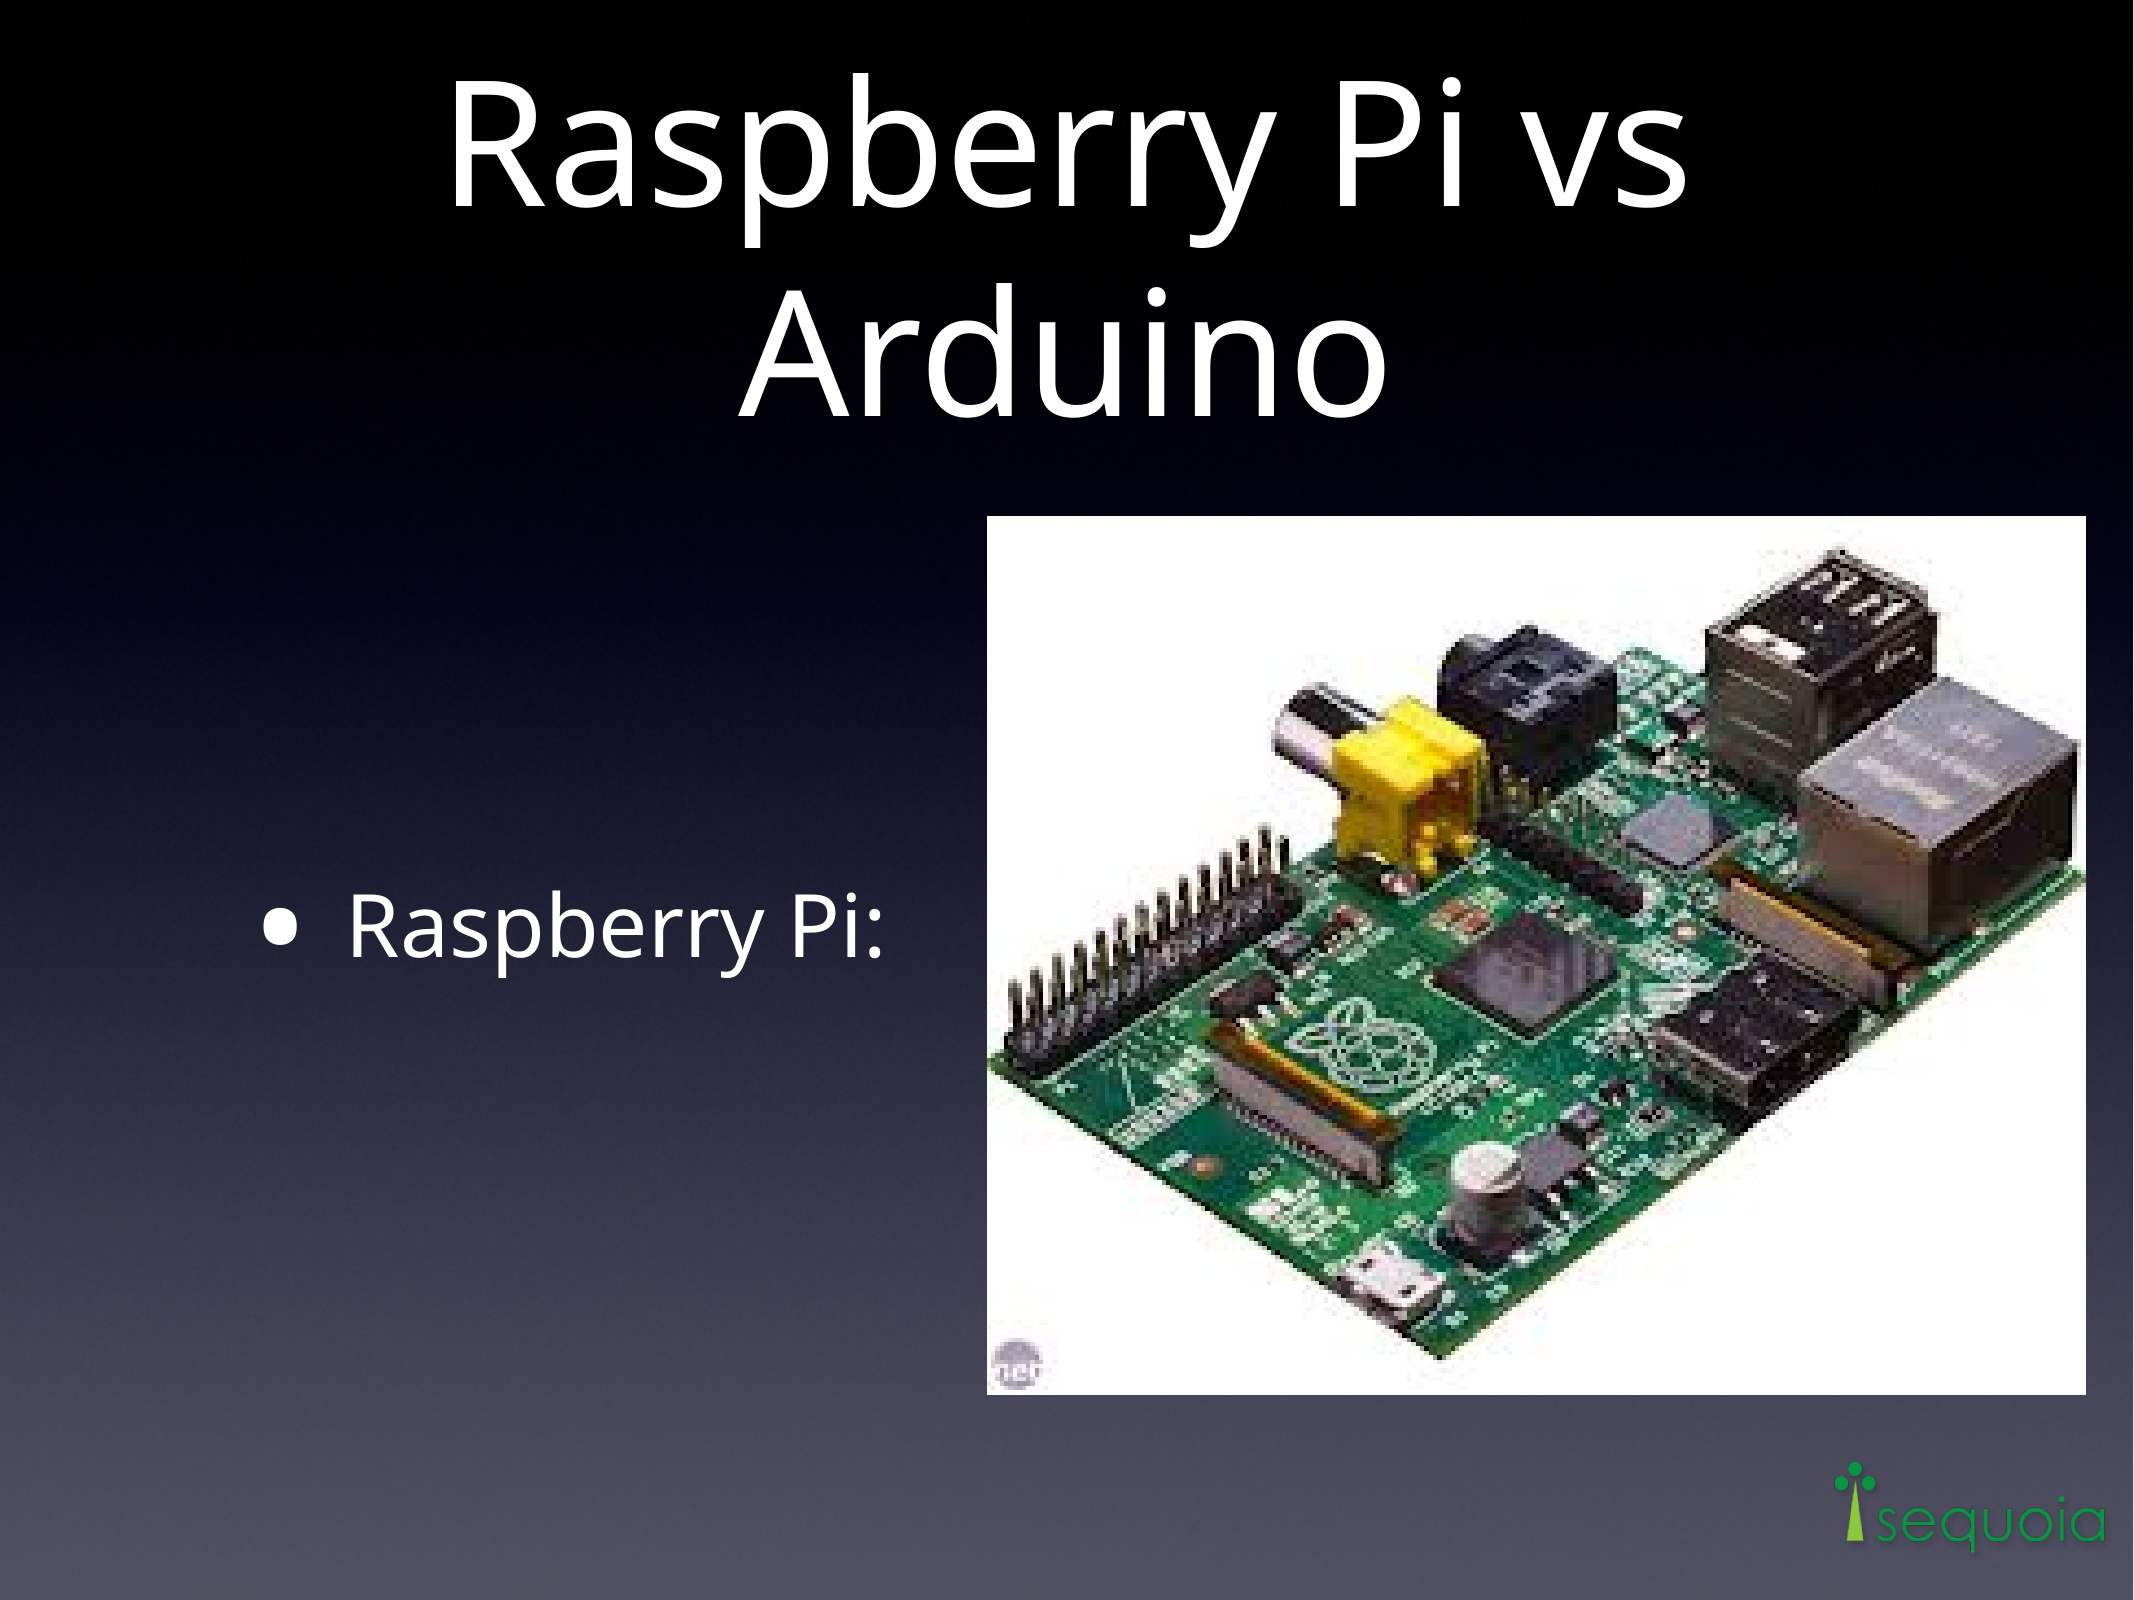

# Raspberry Pi vs Arduino
Raspberry Pi: